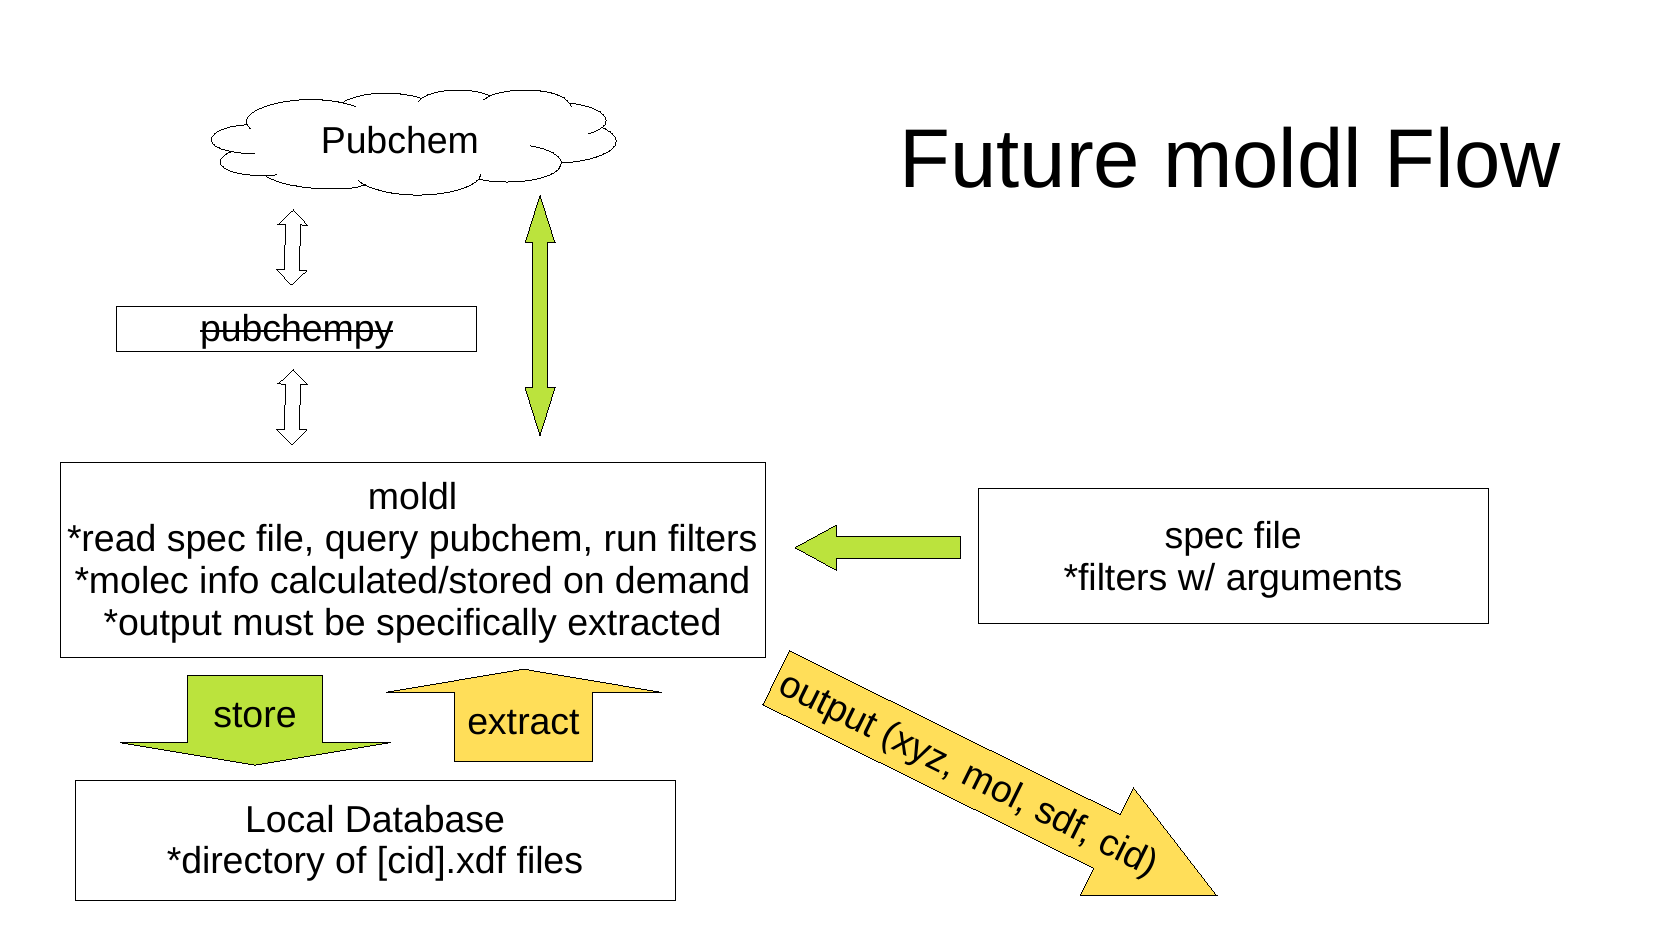

Pubchem
Future moldl Flow
pubchempy
moldl
*read spec file, query pubchem, run filters
*molec info calculated/stored on demand
*output must be specifically extracted
spec file
*filters w/ arguments
extract
store
output (xyz, mol, sdf, cid)
Local Database
*directory of [cid].xdf files